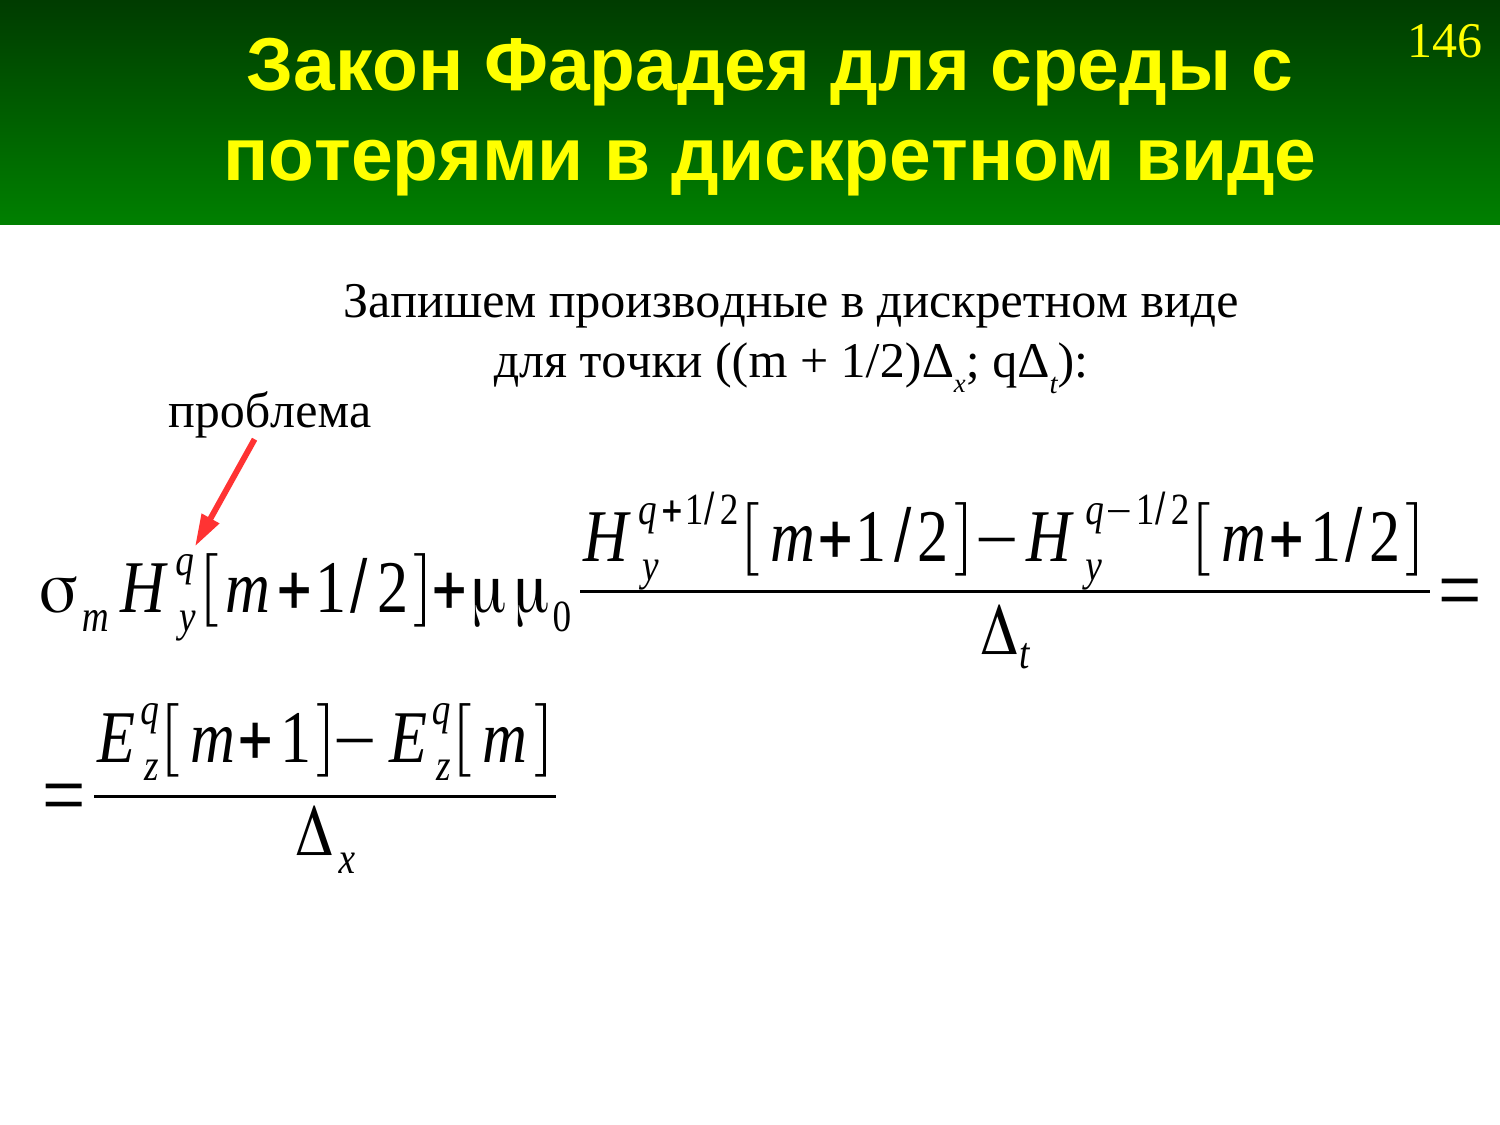

# Закон Фарадея для среды с потерями в дискретном виде
Запишем производные в дискретном виде
для точки ((m + 1/2)Δx; qΔt):
проблема